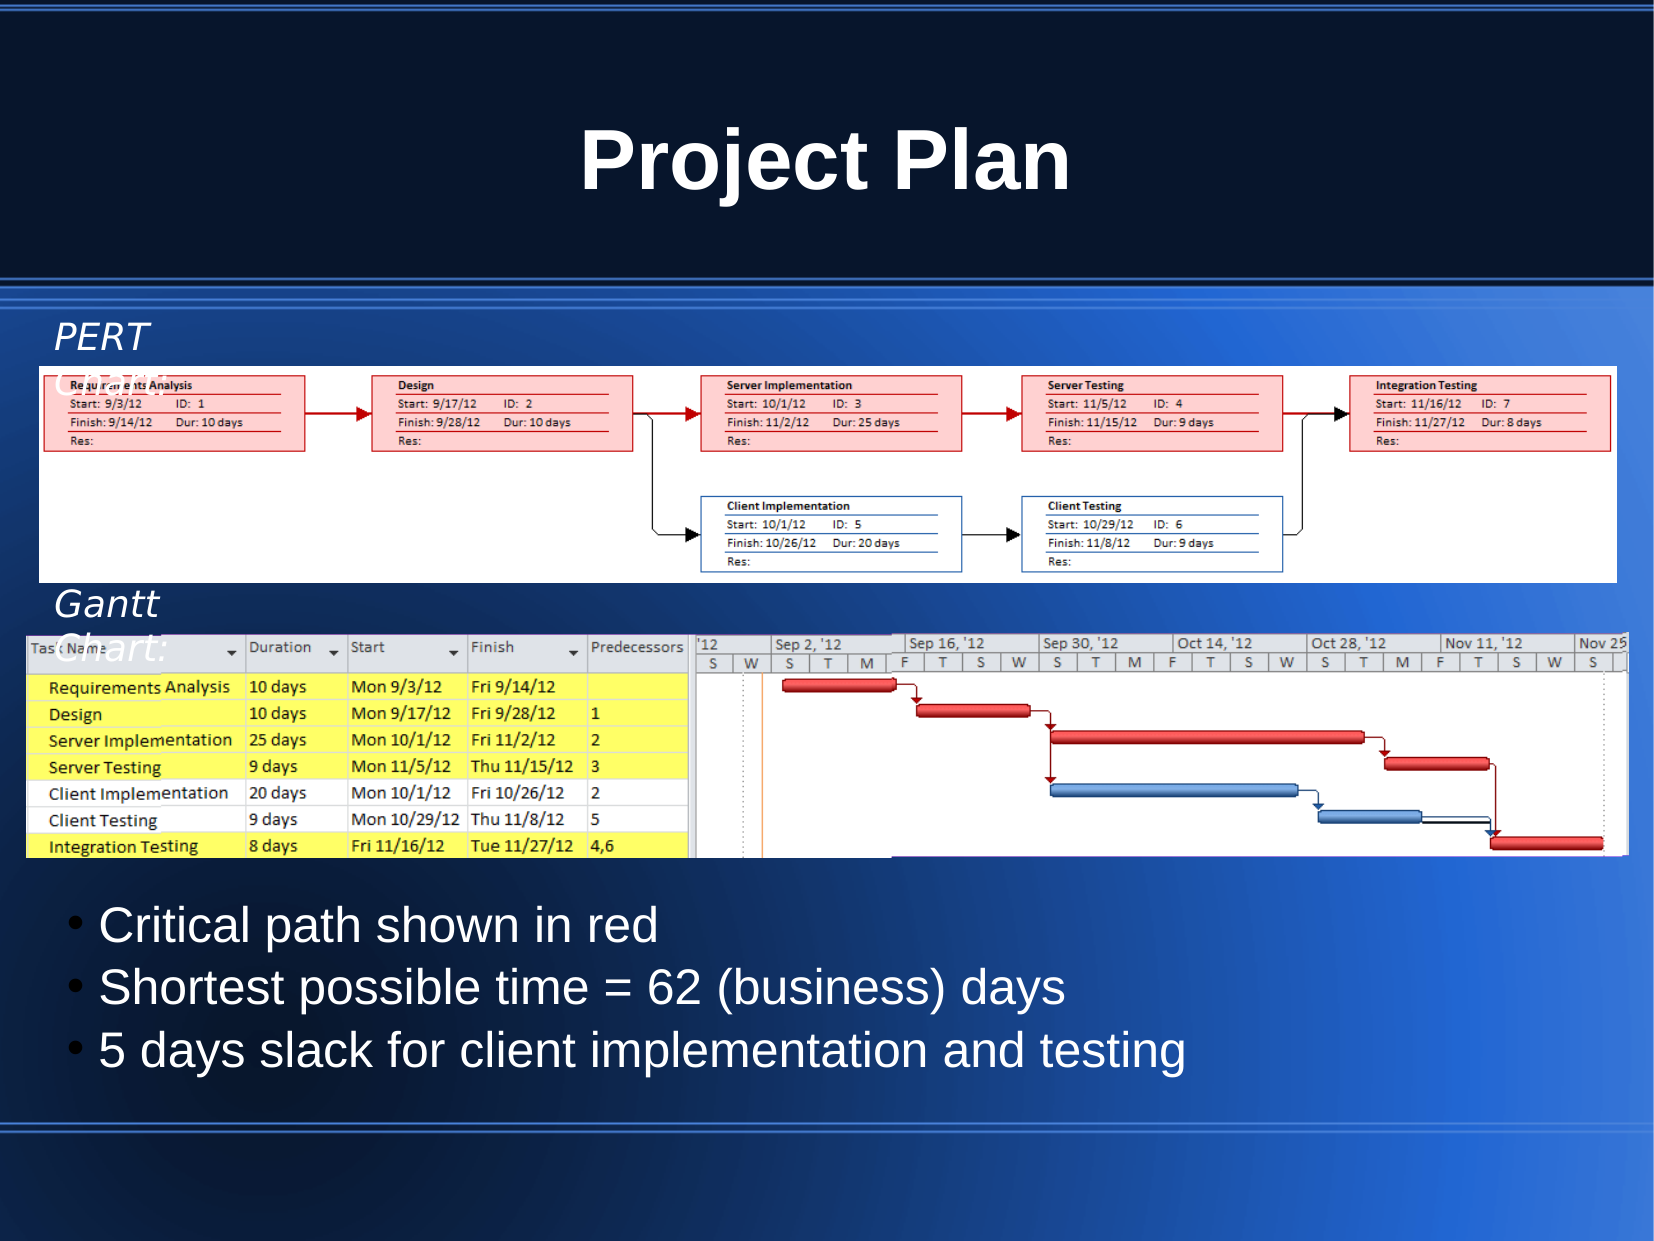

# Project Plan
PERT Chart:
Gantt Chart:
 Critical path shown in red
 Shortest possible time = 62 (business) days
 5 days slack for client implementation and testing